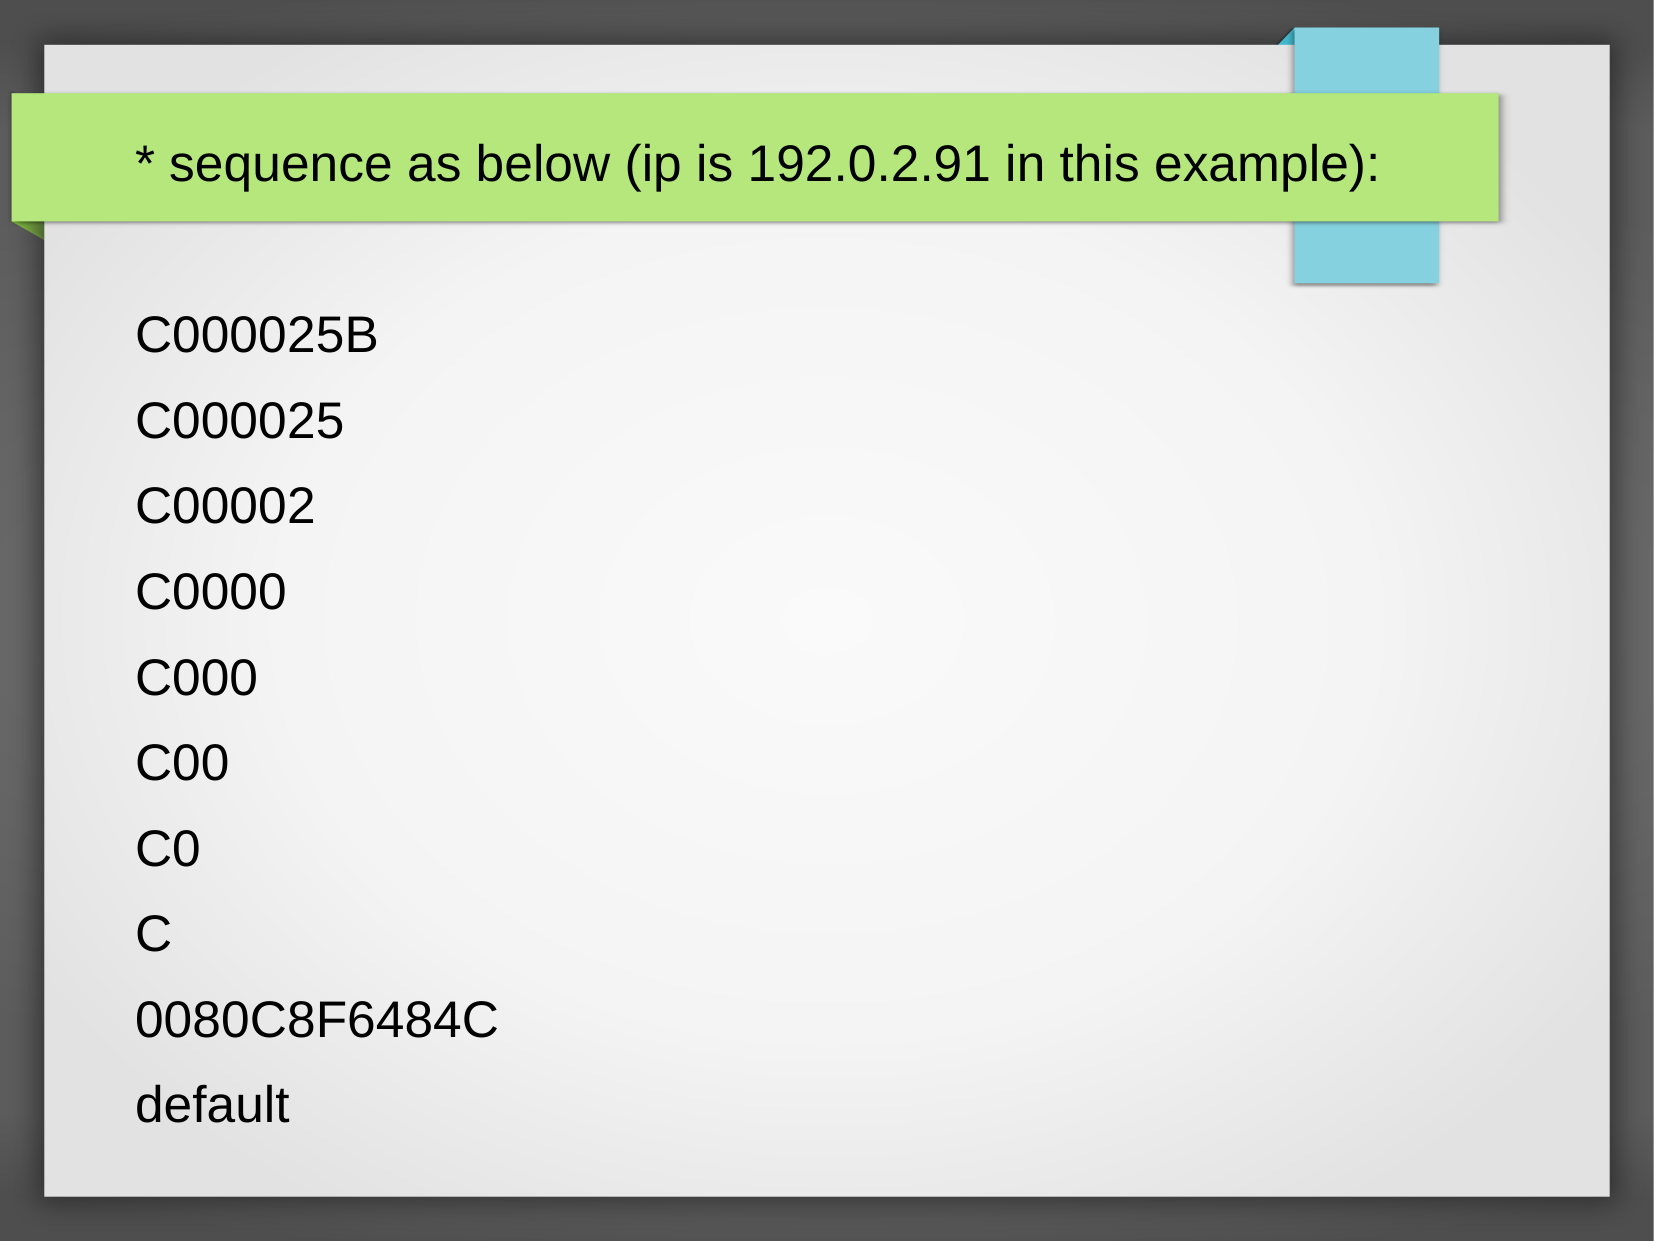

# * sequence as below (ip is 192.0.2.91 in this example):
C000025B
C000025
C00002
C0000
C000
C00
C0
C
0080C8F6484C
default